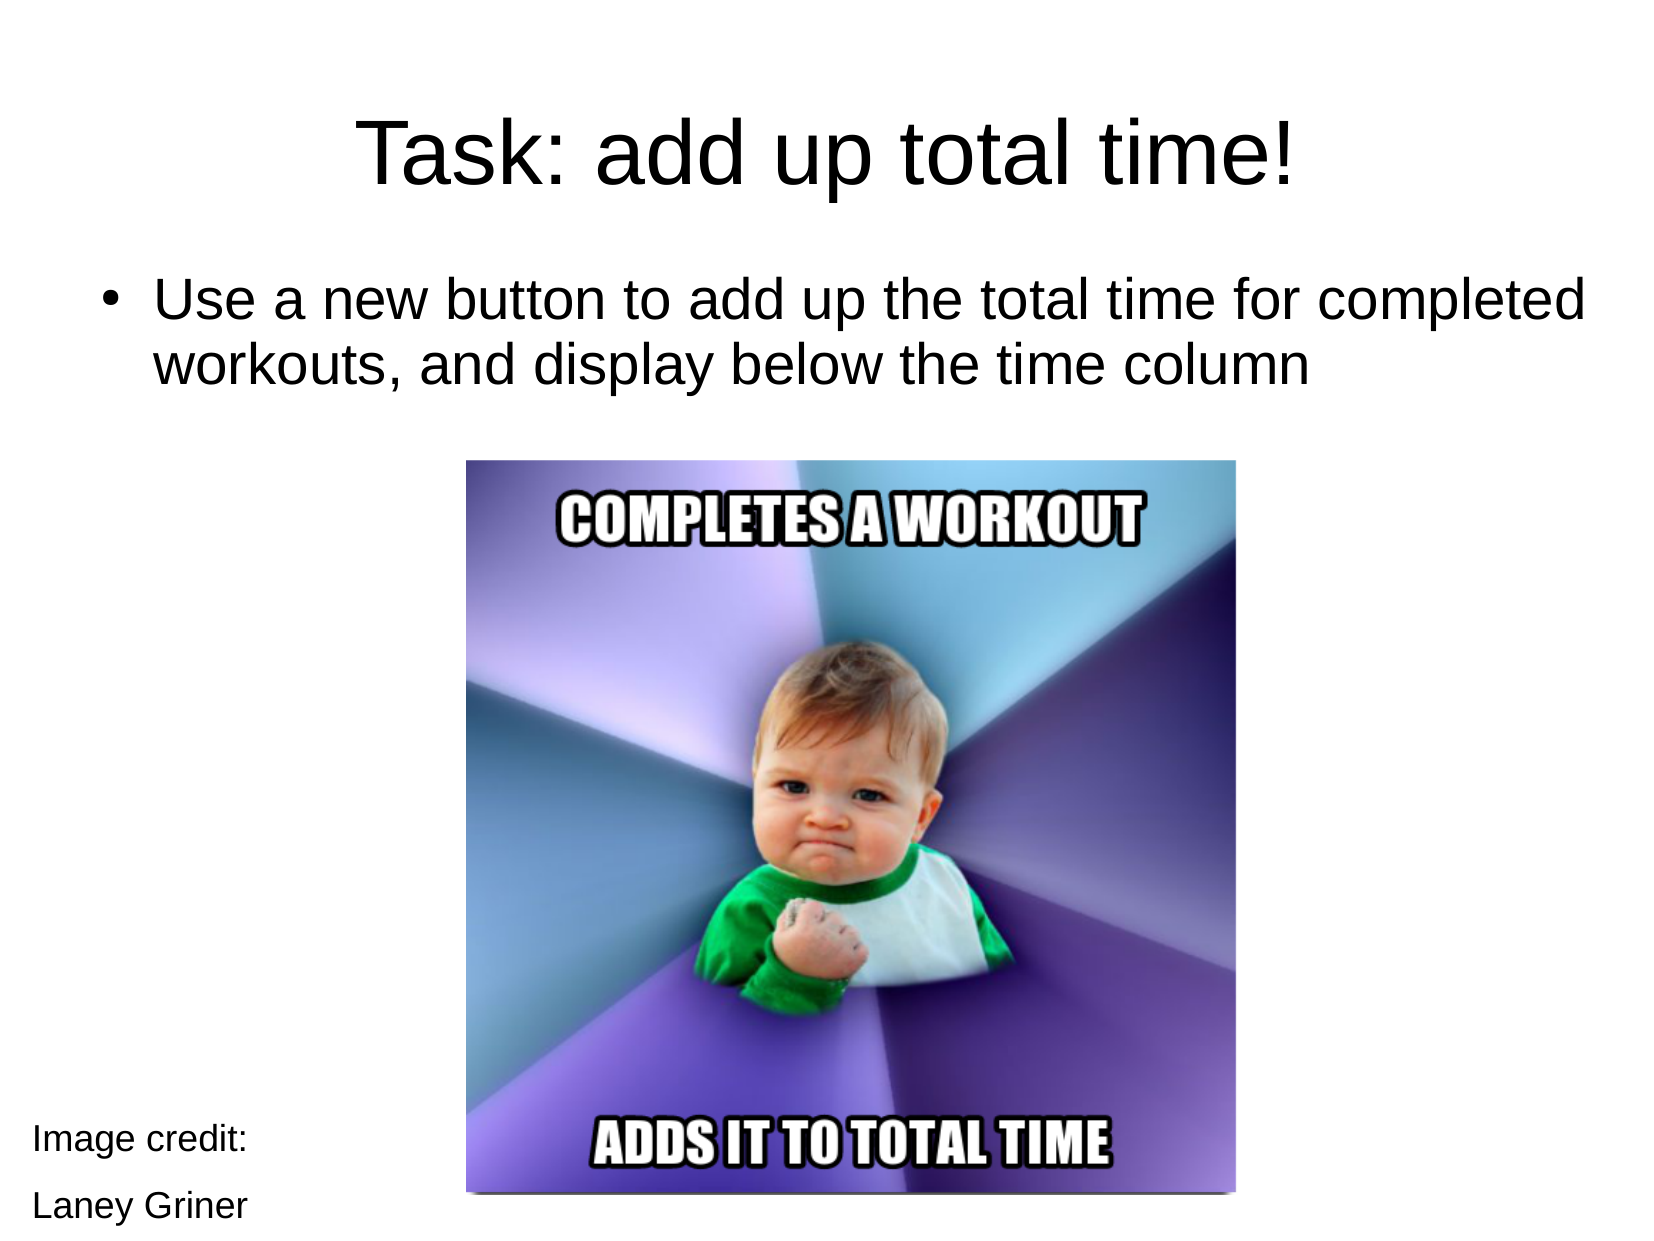

# Task: add up total time!
Use a new button to add up the total time for completed workouts, and display below the time column
Image credit:
Laney Griner